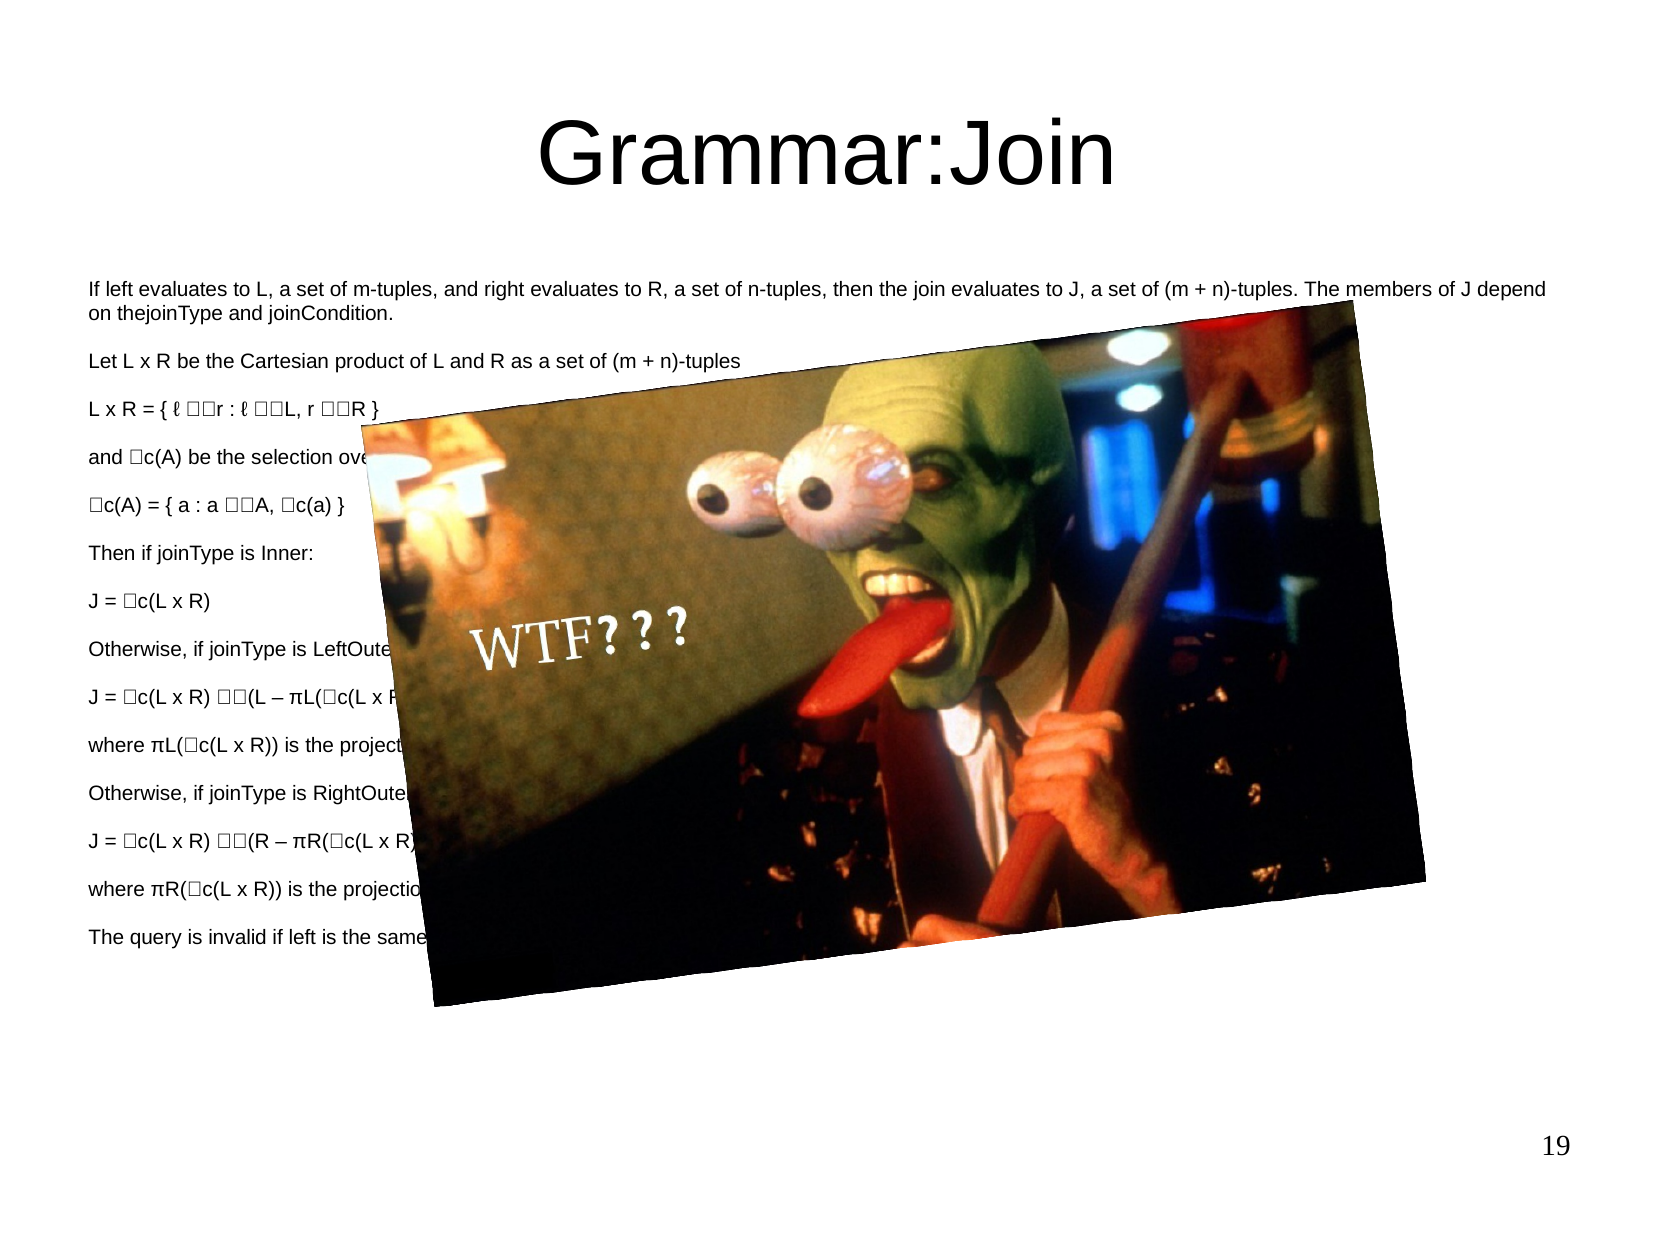

# Grammar:Join
If left evaluates to L, a set of m-tuples, and right evaluates to R, a set of n-tuples, then the join evaluates to J, a set of (m + n)-tuples. The members of J depend on thejoinType and joinCondition.
Let L x R be the Cartesian product of L and R as a set of (m + n)-tuples
L x R = { ℓ r : ℓ L, r R }
and c(A) be the selection over A of its members satisfying joinCondition c
c(A) = { a : a A, c(a) }
Then if joinType is Inner:
J = c(L x R)
Otherwise, if joinType is LeftOuter:
J = c(L x R) (L – πL(c(L x R)))
where πL(c(L x R)) is the projection of the m-tuples contributed by L from the (m + n)-tuples of c(L x R).
Otherwise, if joinType is RightOuter:
J = c(L x R) (R – πR(c(L x R)))
where πR(c(L x R)) is the projection of the n-tuples contributed by R from the (m + n)-tuples of c(L x R).
The query is invalid if left is the same source as right.
19